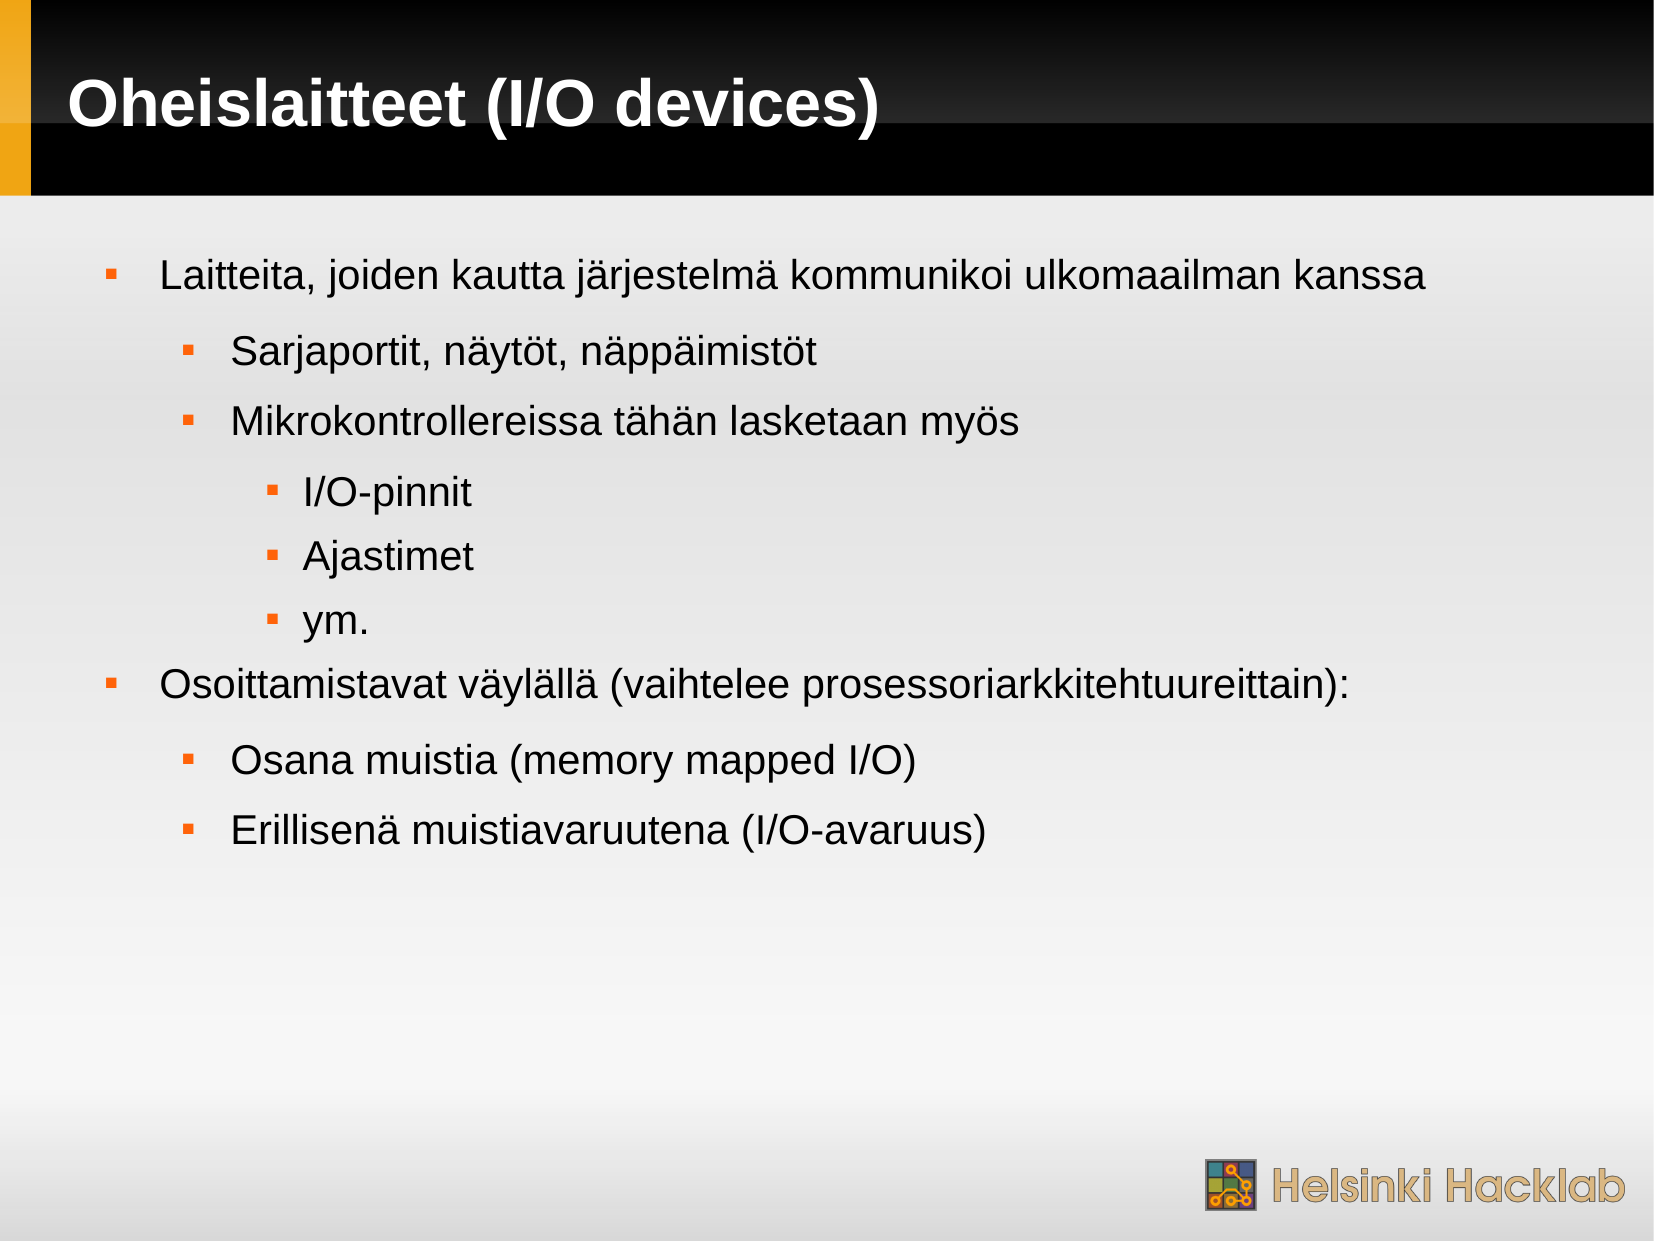

# Oheislaitteet (I/O devices)
Laitteita, joiden kautta järjestelmä kommunikoi ulkomaailman kanssa
Sarjaportit, näytöt, näppäimistöt
Mikrokontrollereissa tähän lasketaan myös
I/O-pinnit
Ajastimet
ym.
Osoittamistavat väylällä (vaihtelee prosessoriarkkitehtuureittain):
Osana muistia (memory mapped I/O)
Erillisenä muistiavaruutena (I/O-avaruus)